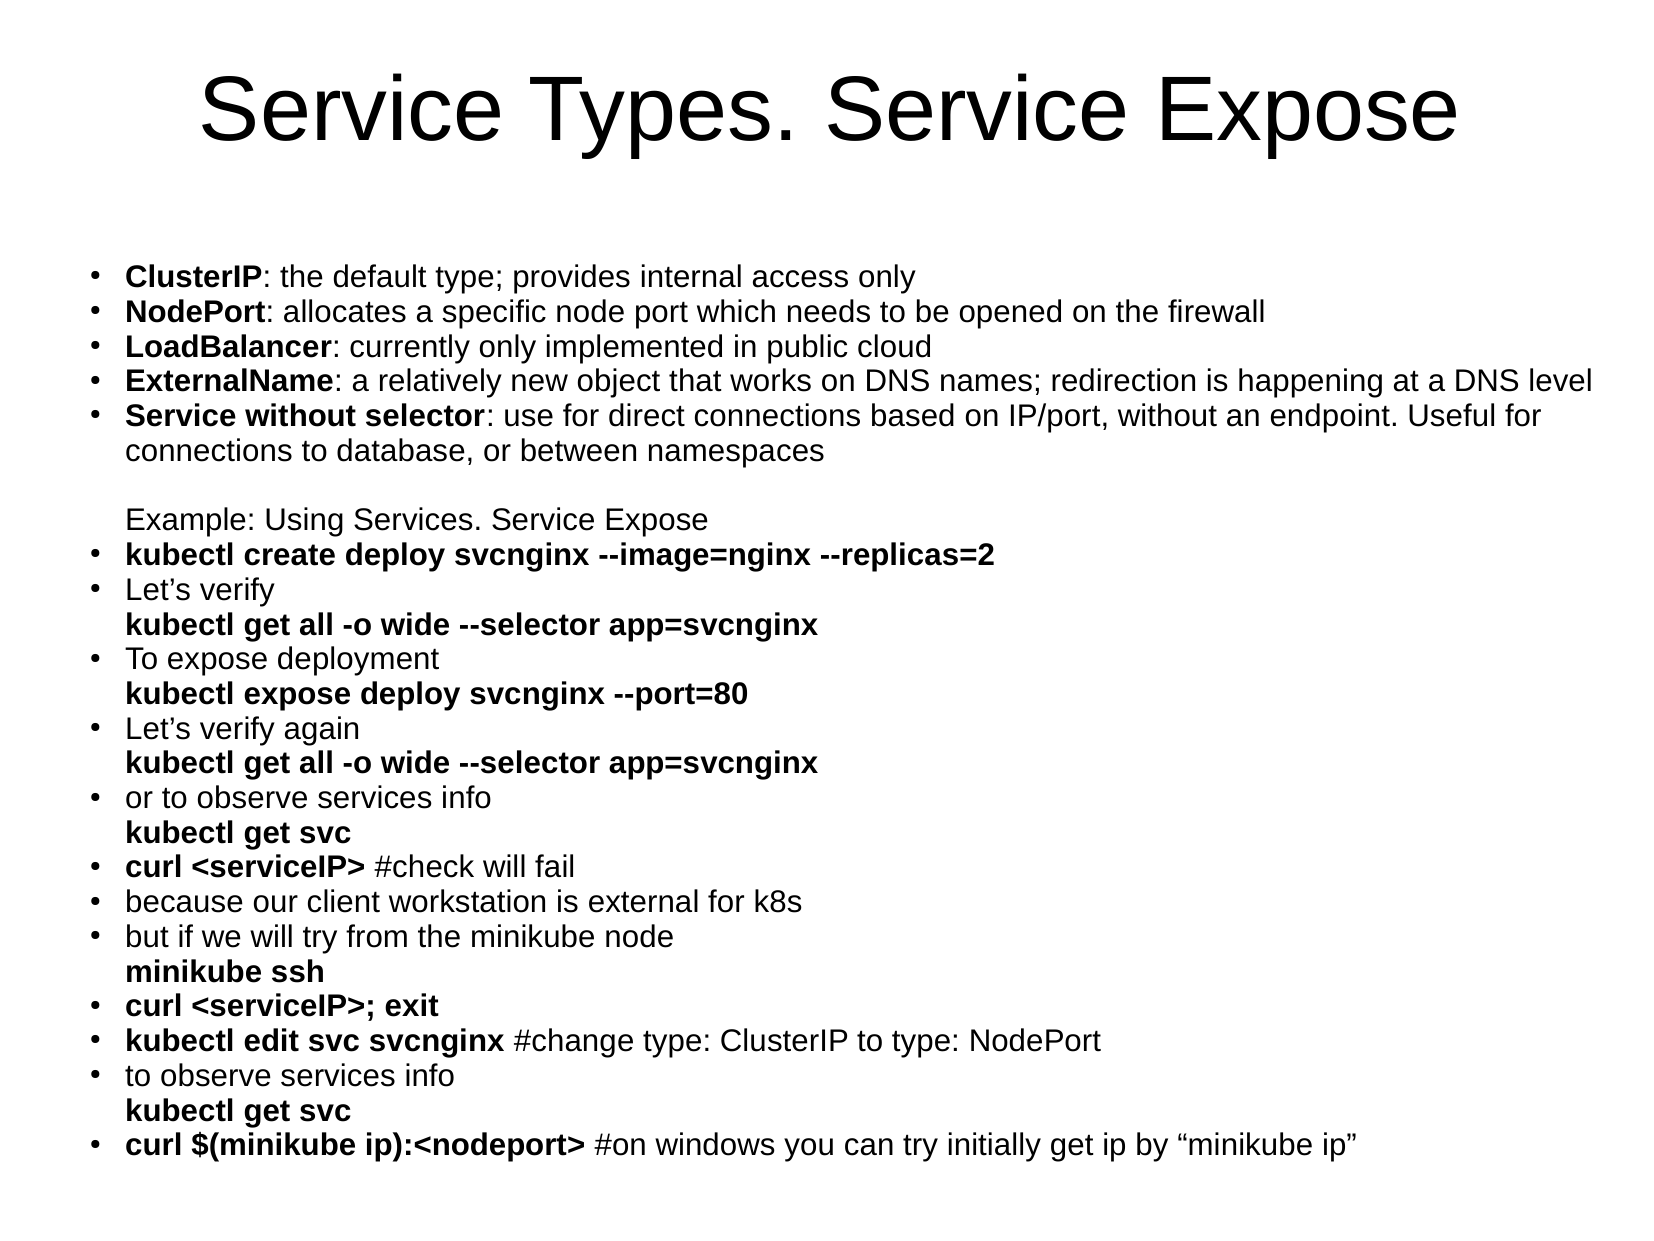

# Service Types. Service Expose
ClusterIP: the default type; provides internal access only
NodePort: allocates a specific node port which needs to be opened on the firewall
LoadBalancer: currently only implemented in public cloud
ExternalName: a relatively new object that works on DNS names; redirection is happening at a DNS level
Service without selector: use for direct connections based on IP/port, without an endpoint. Useful for connections to database, or between namespaces
Example: Using Services. Service Expose
kubectl create deploy svcnginx --image=nginx --replicas=2
Let’s verify
kubectl get all -o wide --selector app=svcnginx
To expose deployment
kubectl expose deploy svcnginx --port=80
Let’s verify again
kubectl get all -o wide --selector app=svcnginx
or to observe services info
kubectl get svc
curl <serviceIP> #check will fail
because our client workstation is external for k8s
but if we will try from the minikube node
minikube ssh
curl <serviceIP>; exit
kubectl edit svc svcnginx #change type: ClusterIP to type: NodePort
to observe services info
kubectl get svc
curl $(minikube ip):<nodeport> #on windows you can try initially get ip by “minikube ip”